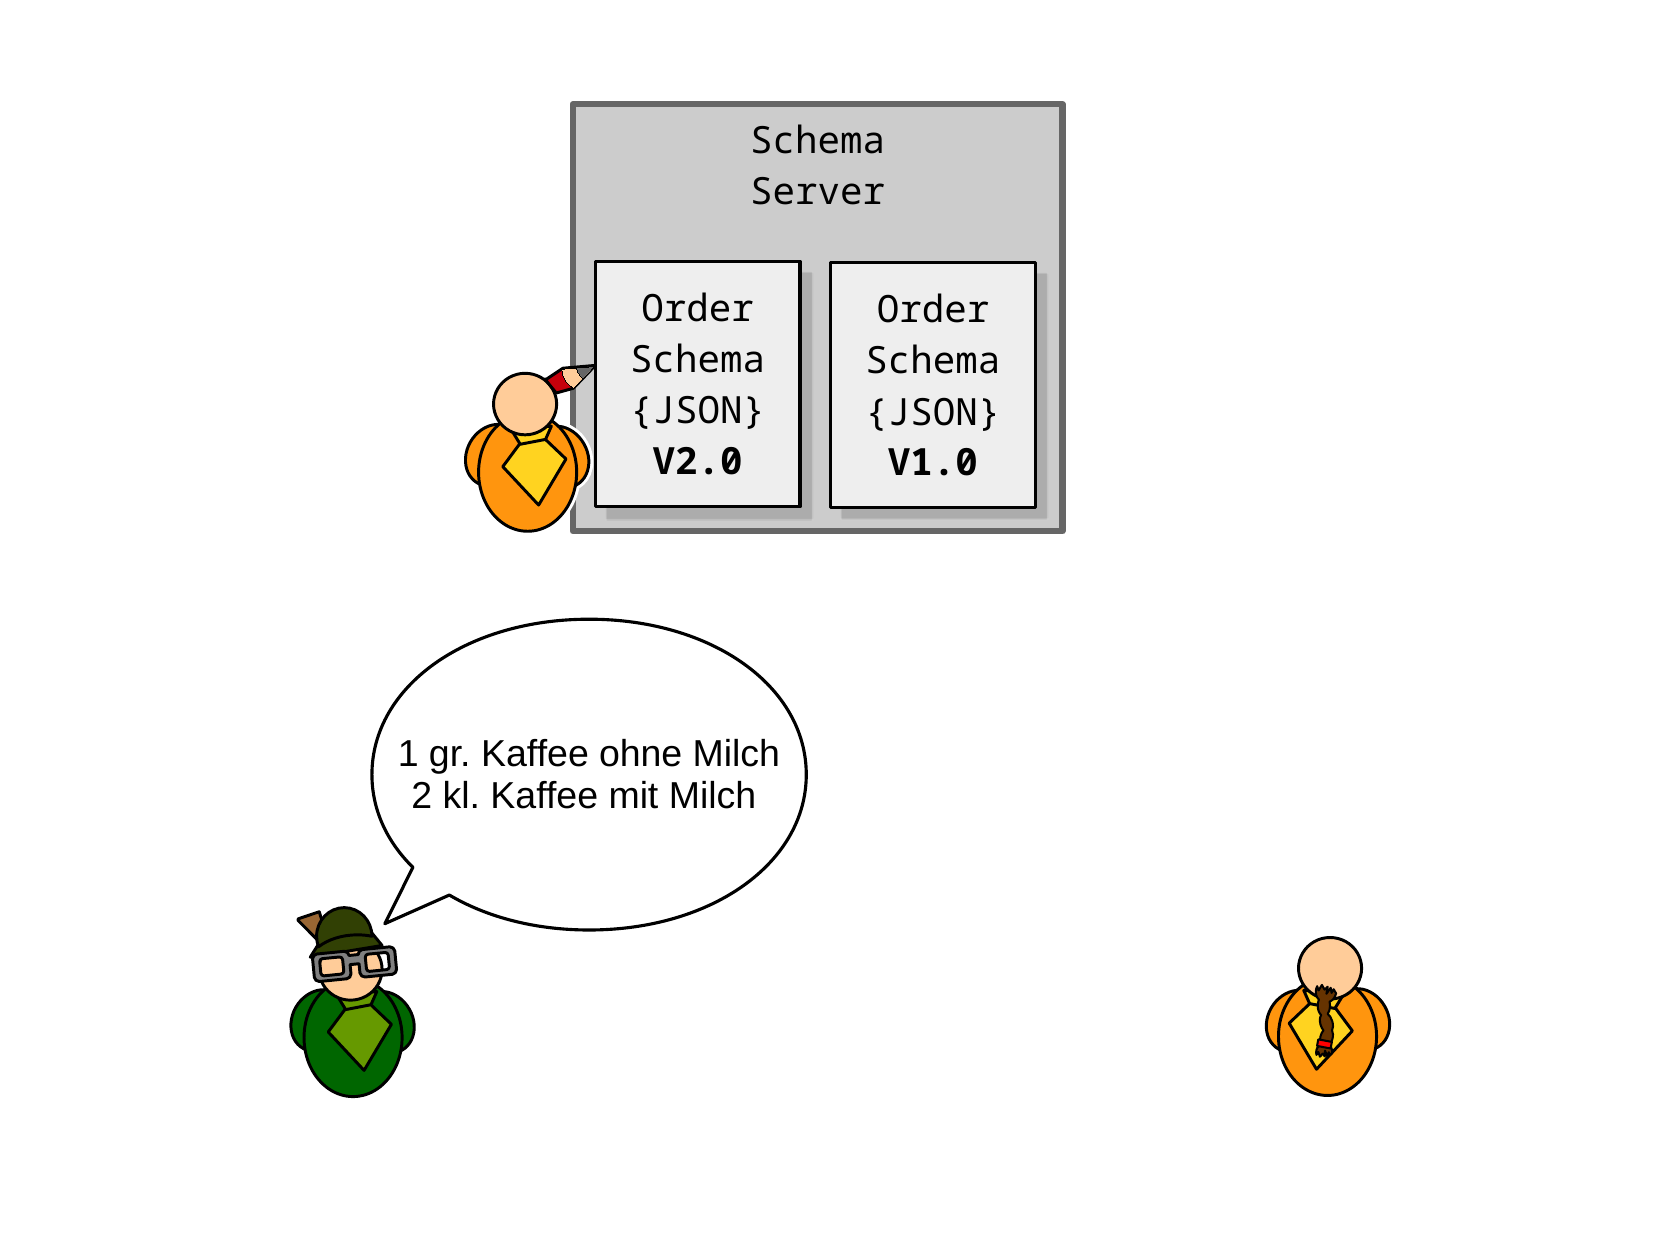

Schema
Server
Order
Schema
{JSON}
V2.0
Order
Schema
{JSON}
V1.0
1 gr. Kaffee ohne Milch
2 kl. Kaffee mit Milch